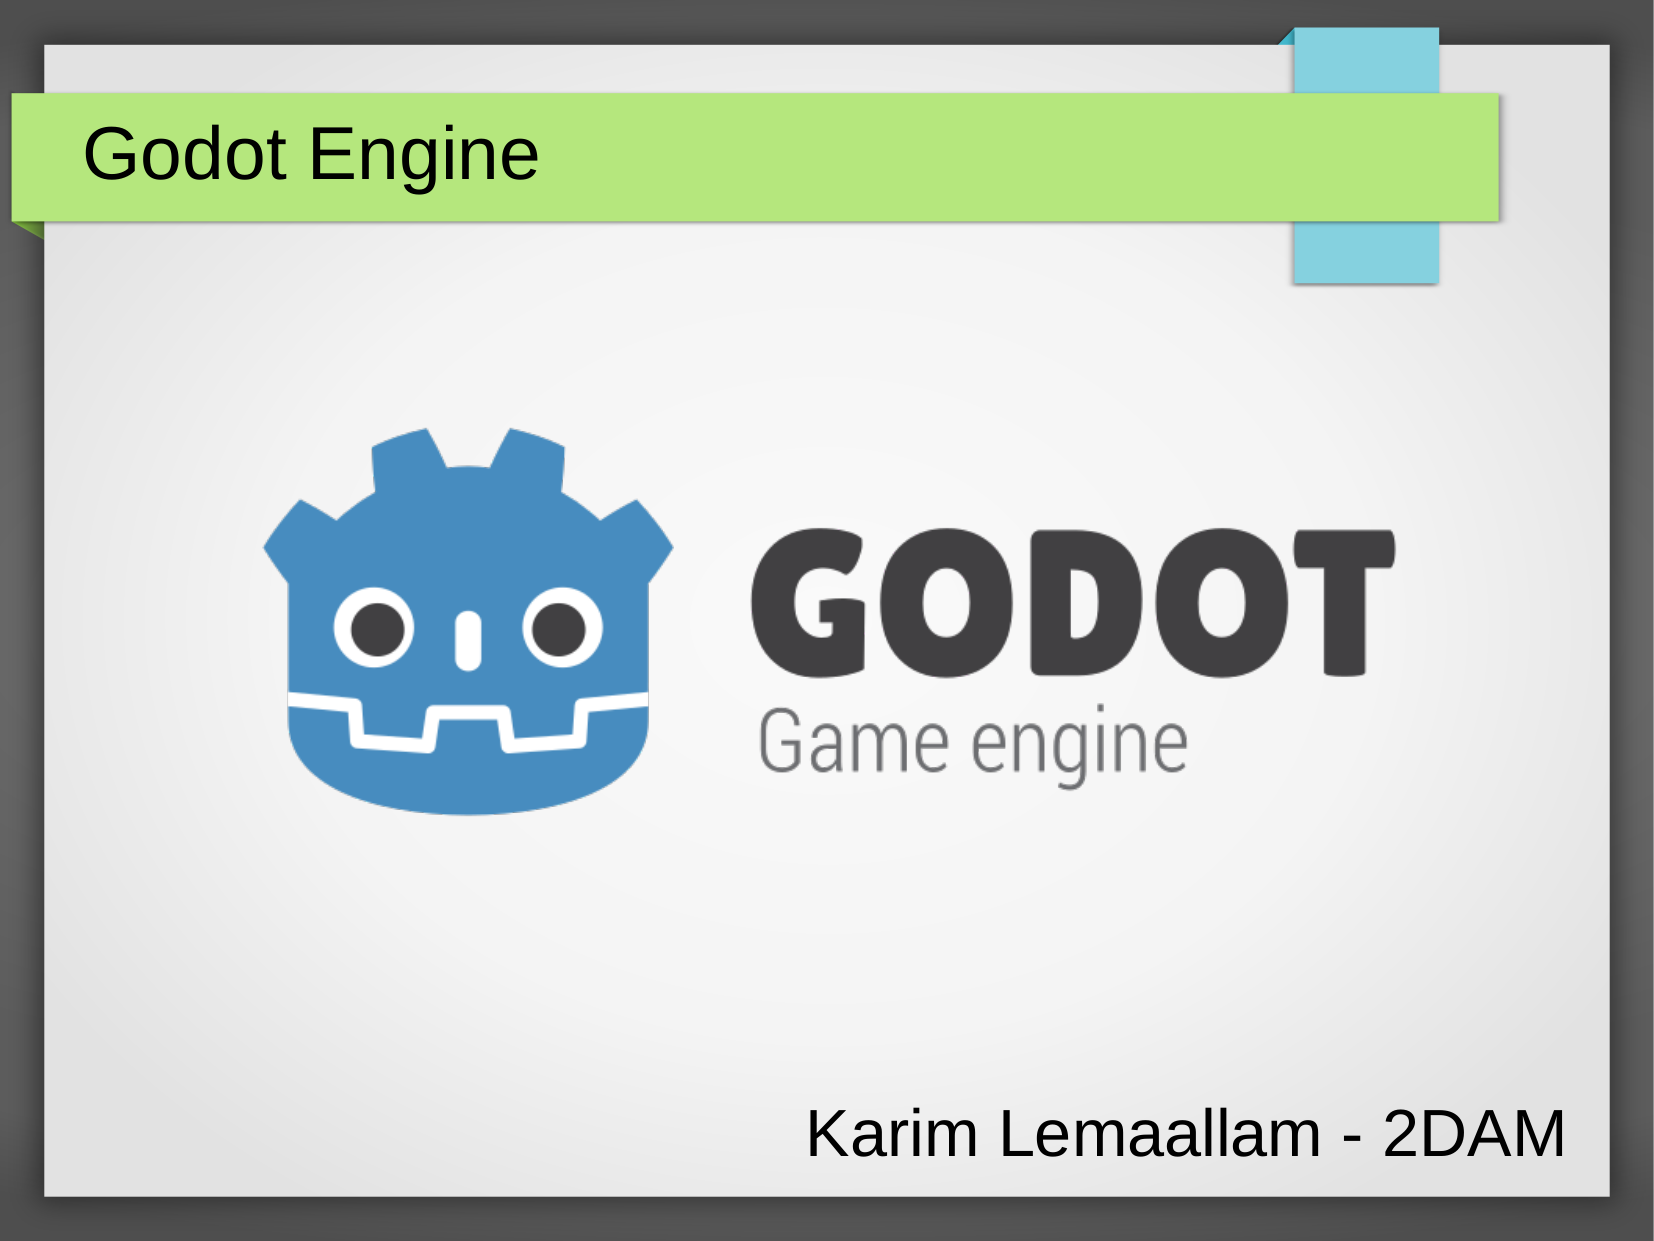

# Godot Engine
Karim Lemaallam - 2DAM